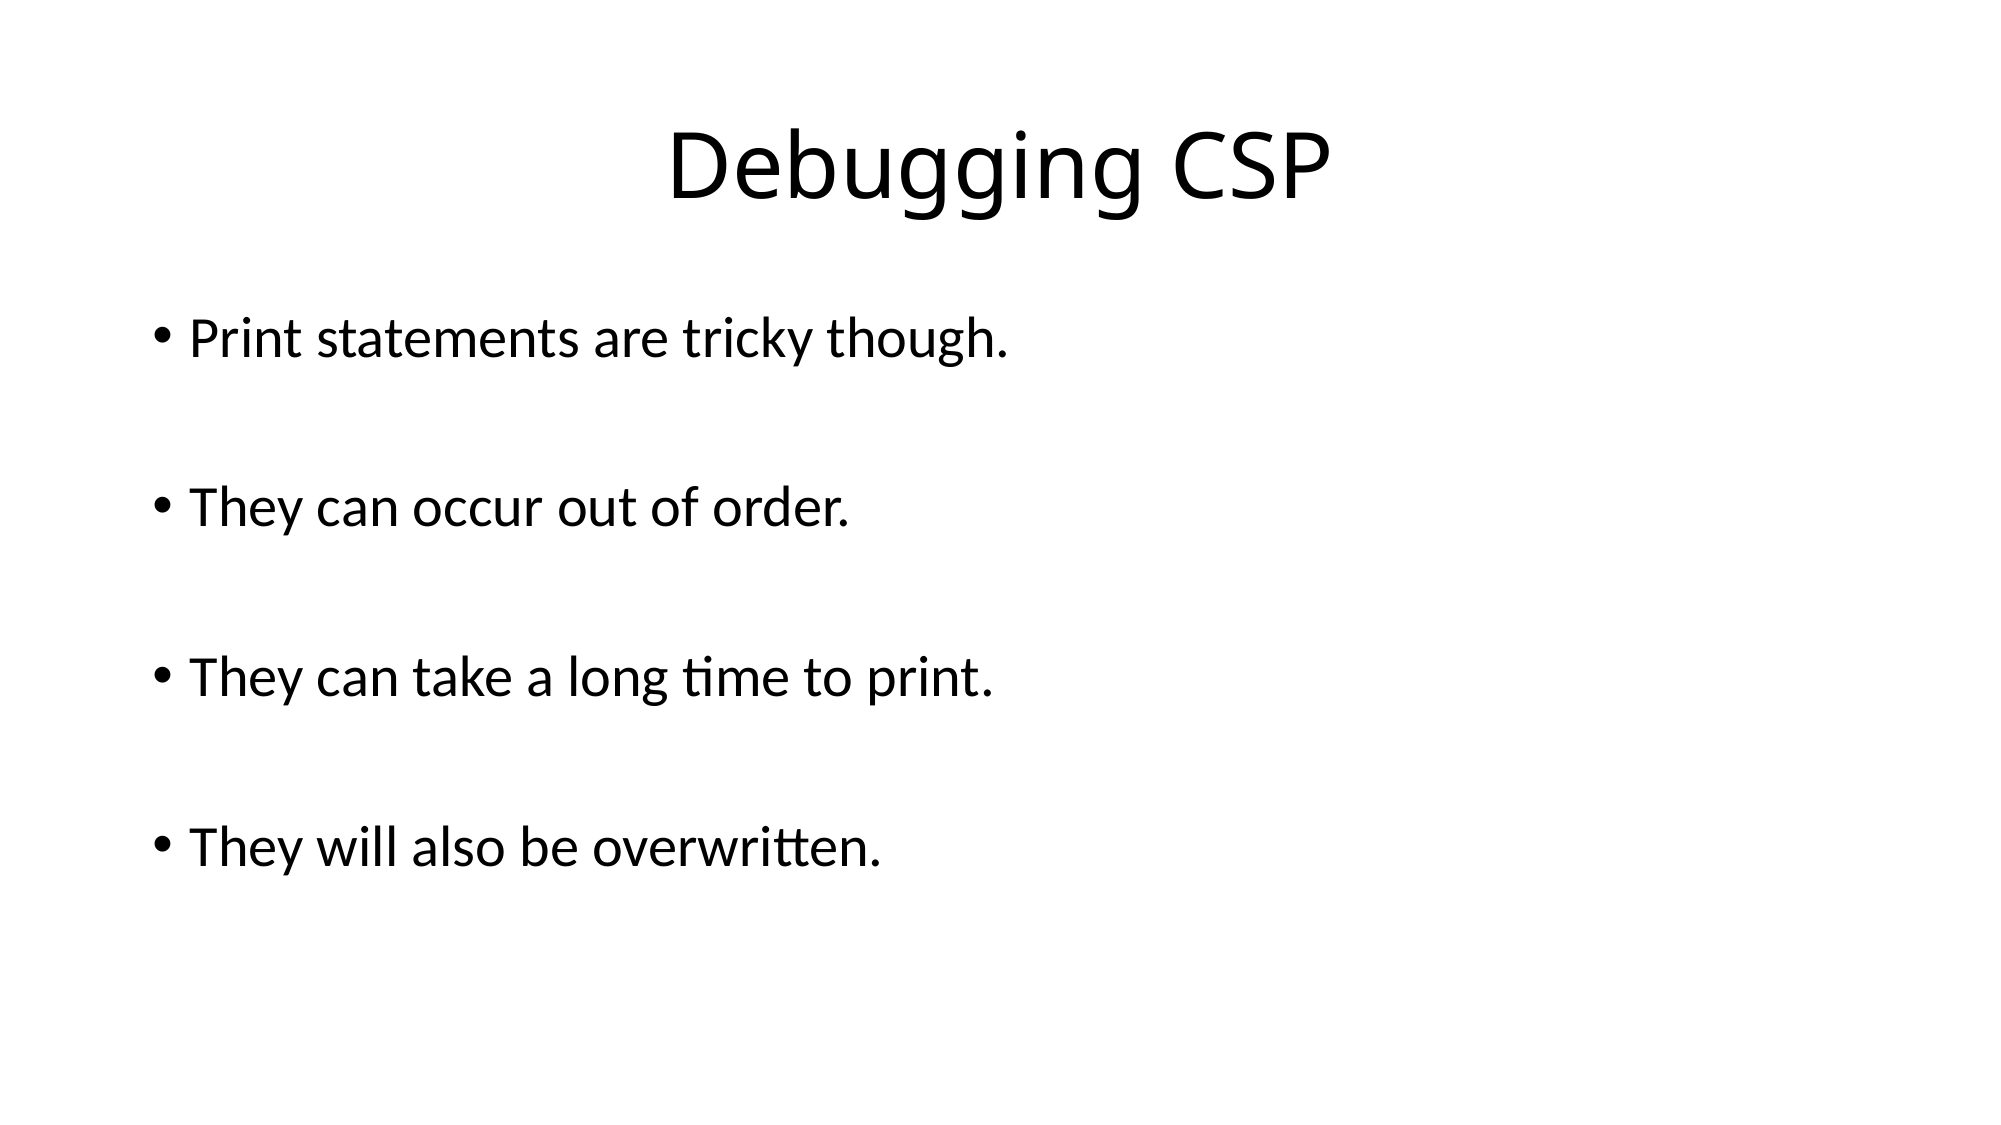

# Debugging CSP
Print statements are tricky though.
They can occur out of order.
They can take a long time to print.
They will also be overwritten.